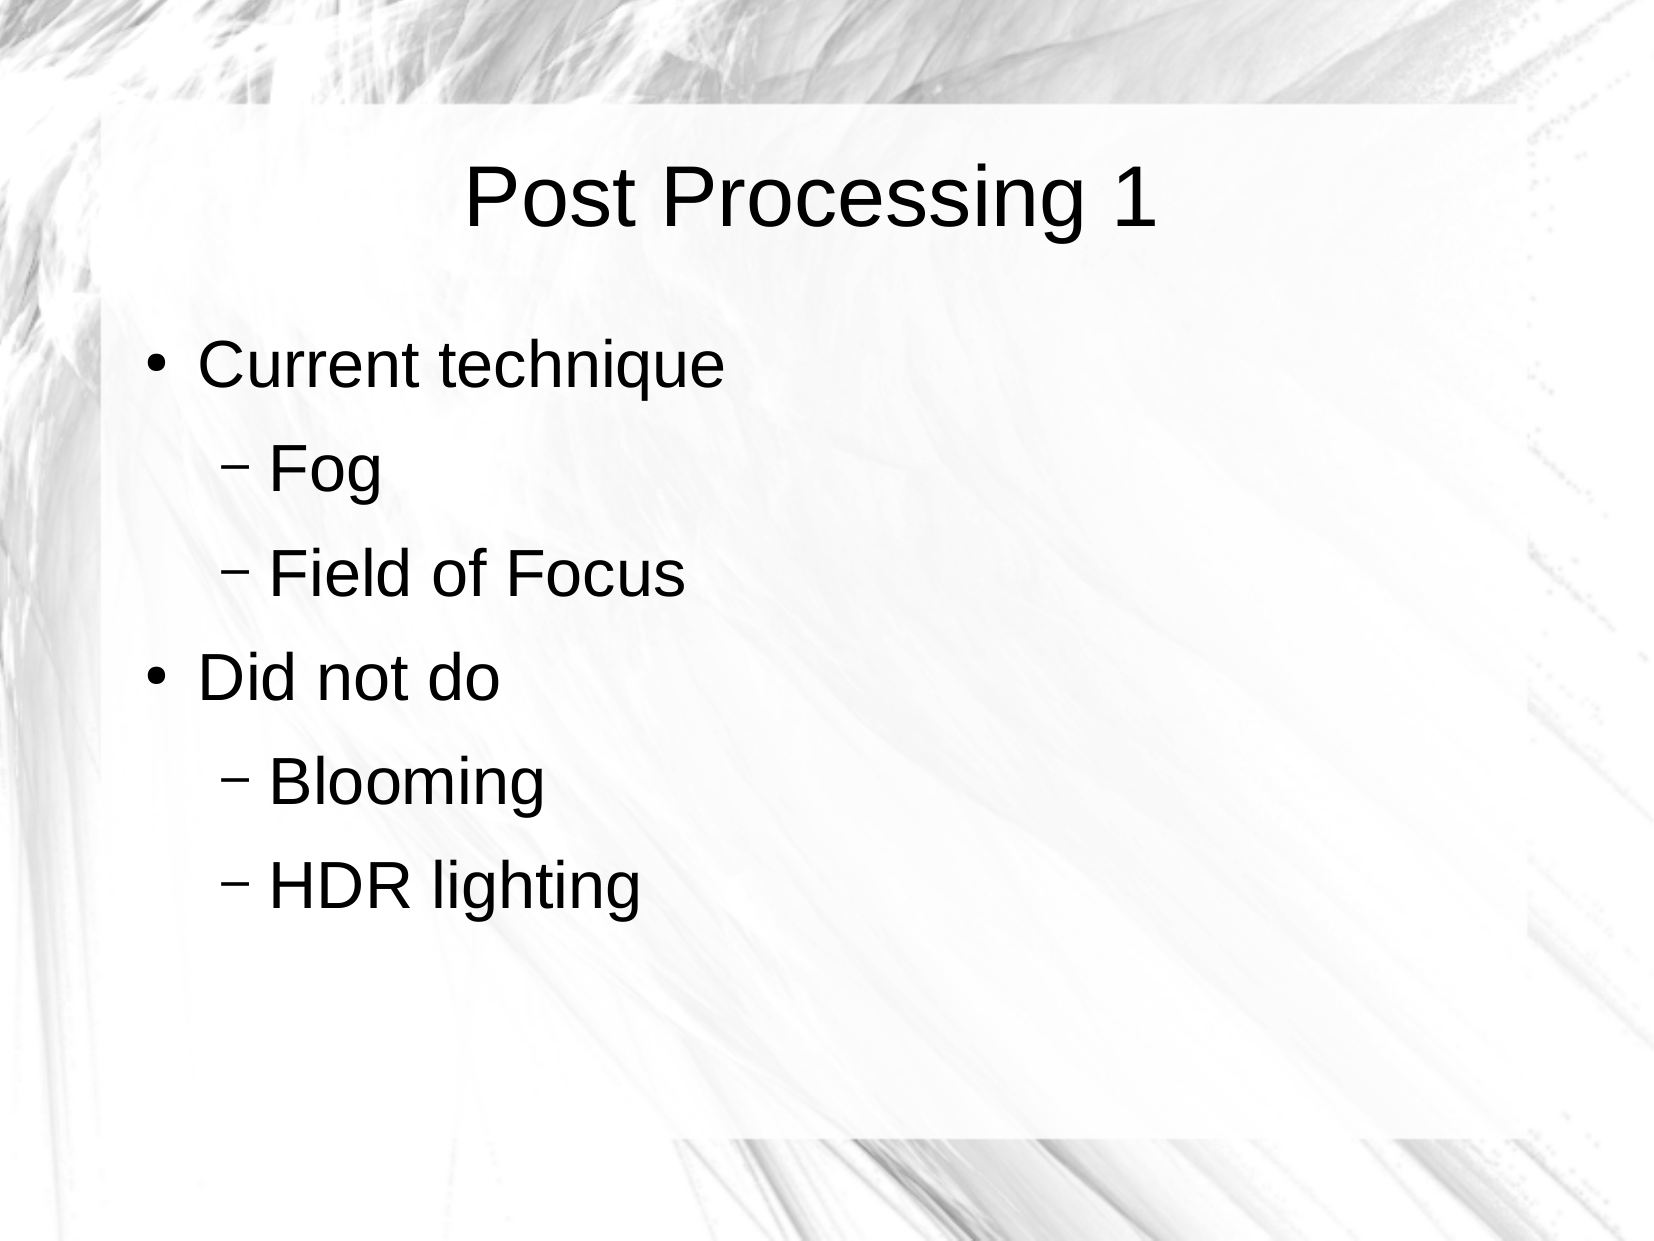

Post Processing 1
Current technique
Fog
Field of Focus
Did not do
Blooming
HDR lighting